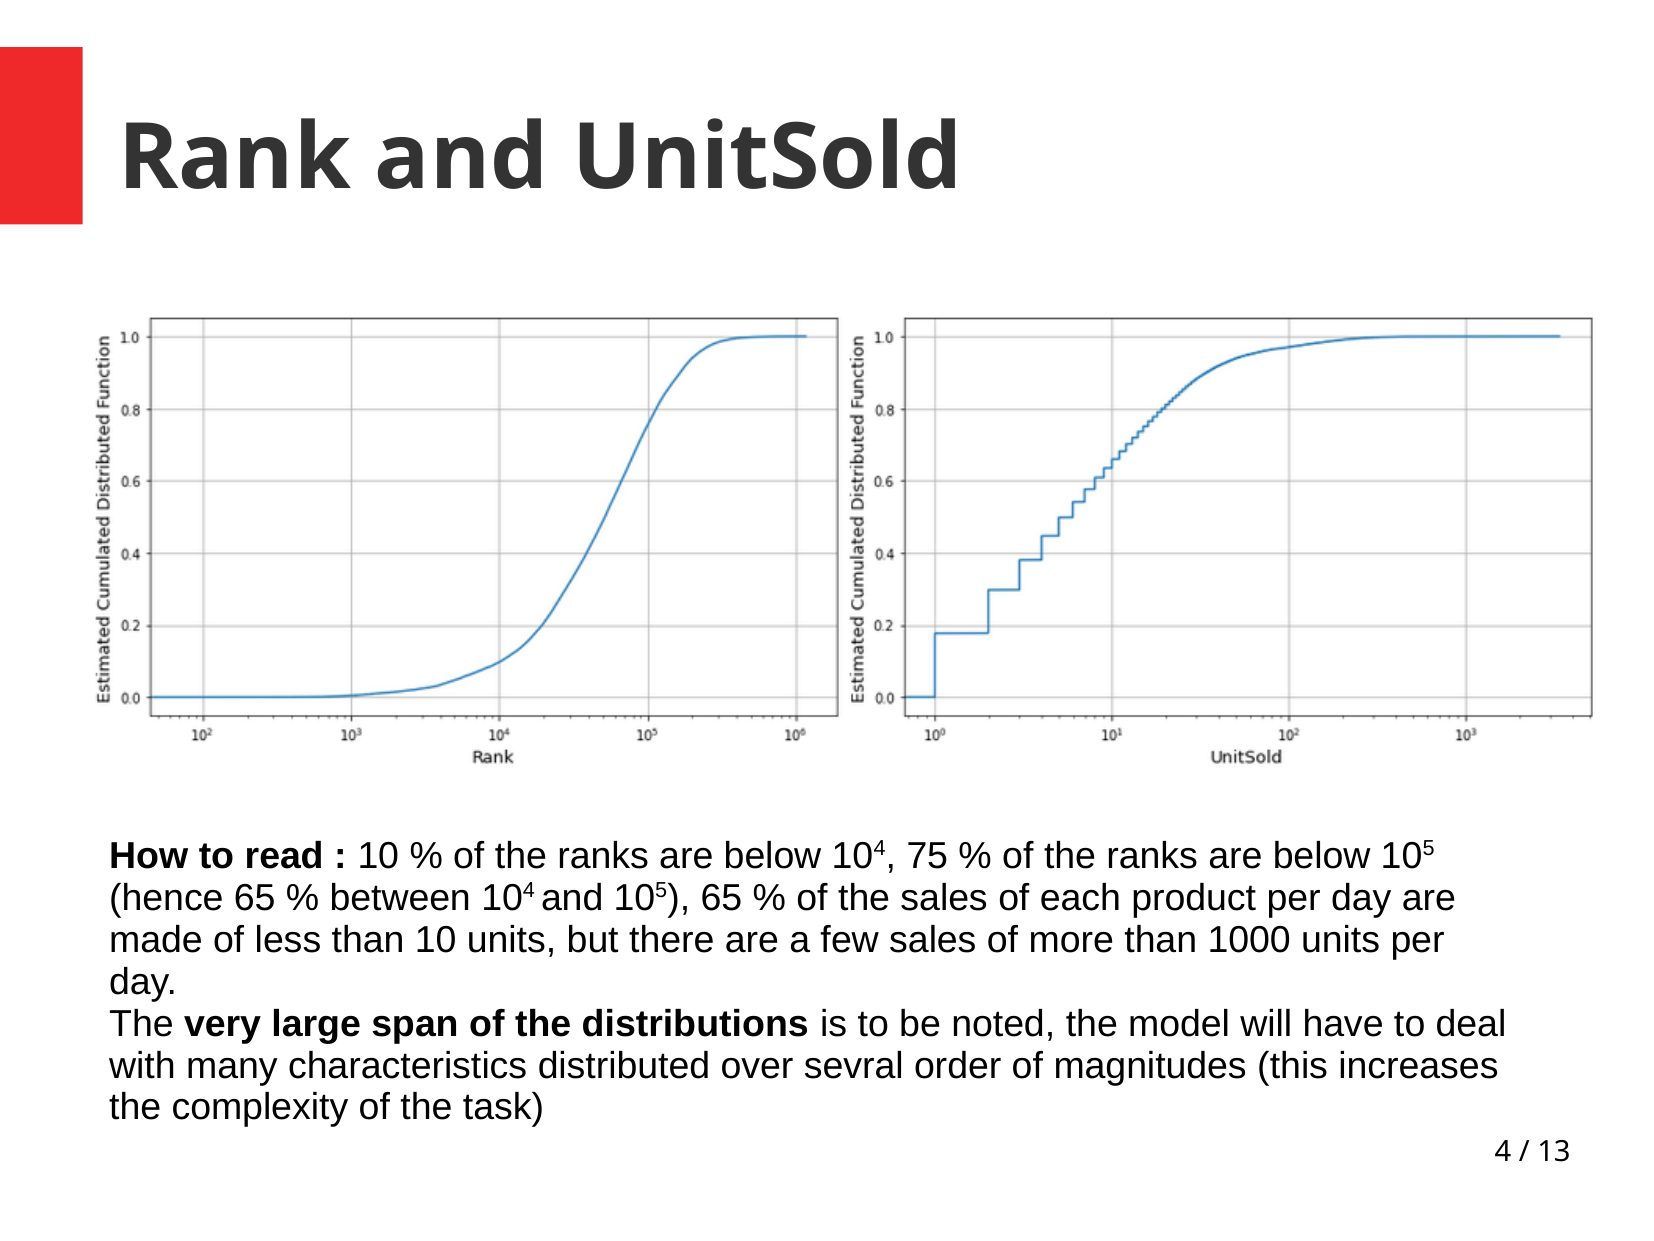

# Rank and UnitSold
How to read : 10 % of the ranks are below 104, 75 % of the ranks are below 105 (hence 65 % between 104 and 105), 65 % of the sales of each product per day are made of less than 10 units, but there are a few sales of more than 1000 units per day.
The very large span of the distributions is to be noted, the model will have to deal with many characteristics distributed over sevral order of magnitudes (this increases the complexity of the task)
4